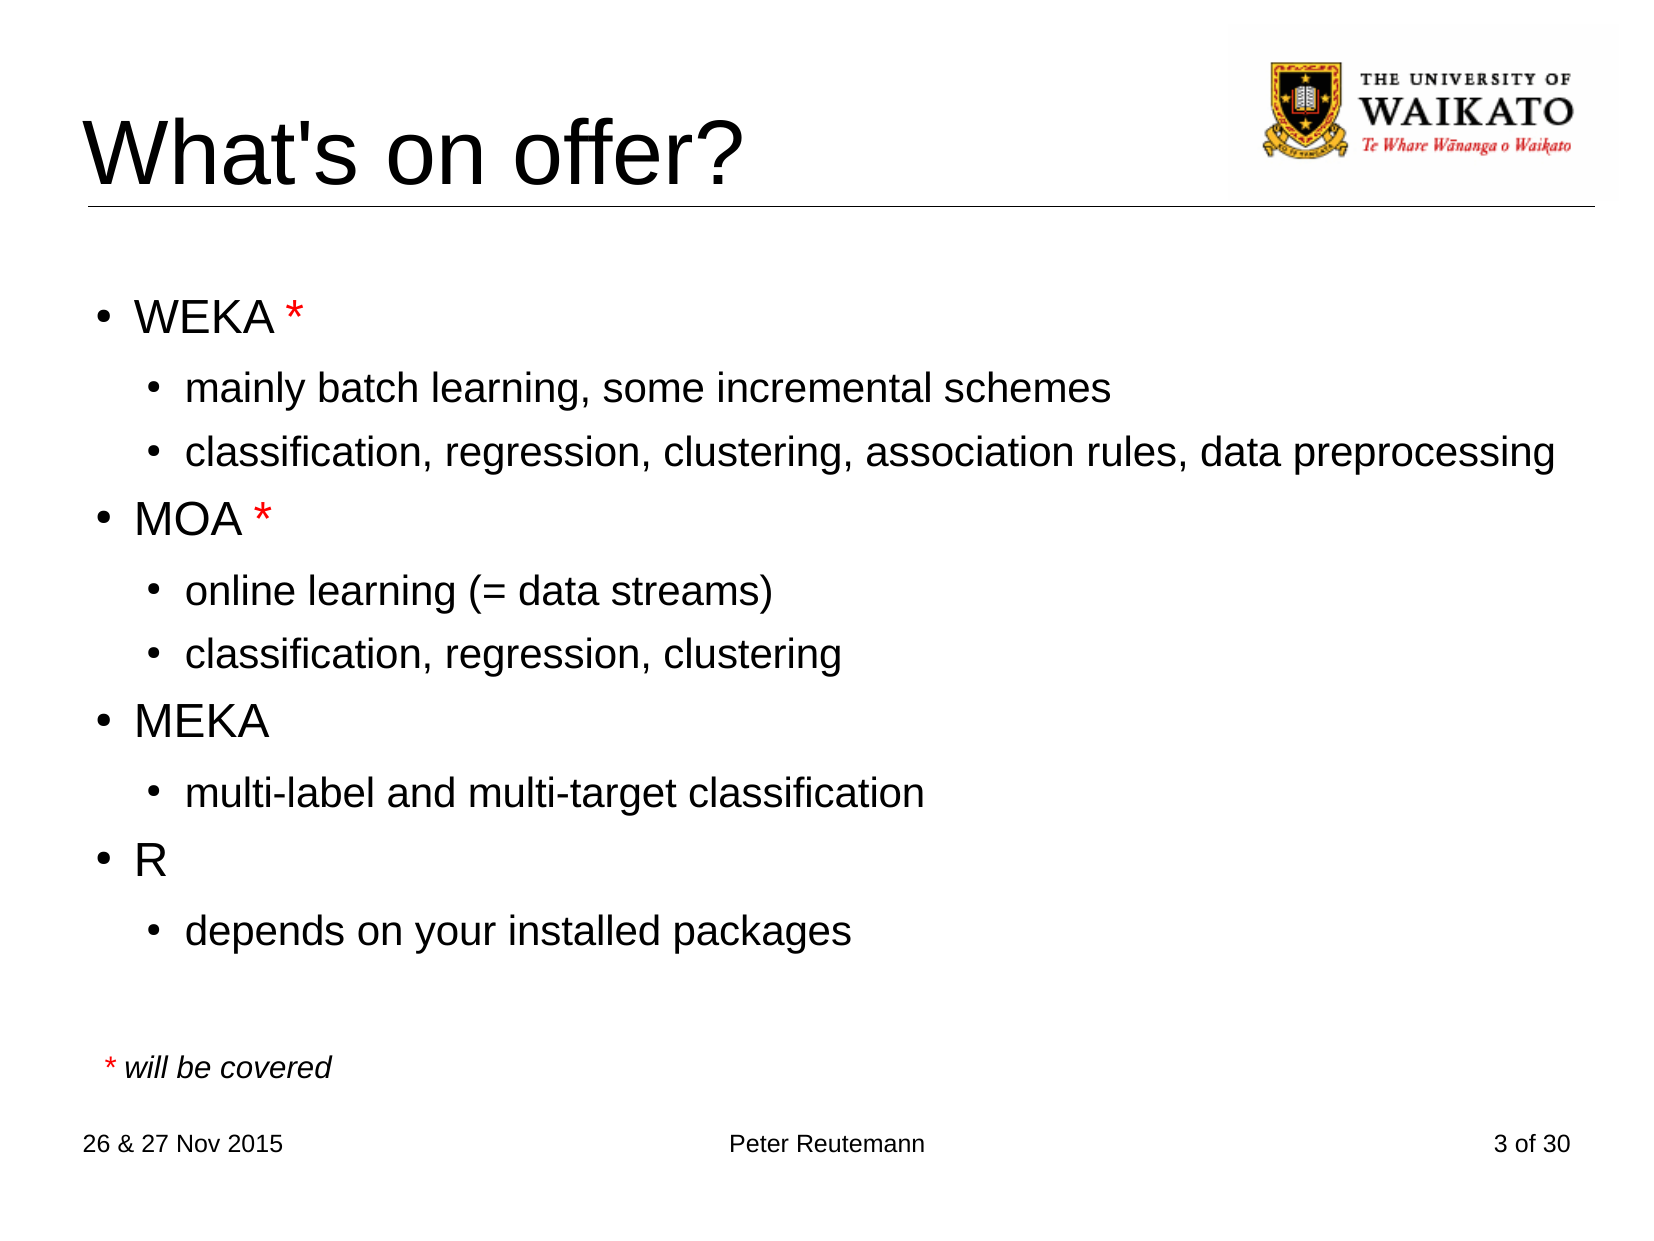

# What's on offer?
WEKA *
mainly batch learning, some incremental schemes
classification, regression, clustering, association rules, data preprocessing
MOA *
online learning (= data streams)
classification, regression, clustering
MEKA
multi-label and multi-target classification
R
depends on your installed packages
* will be covered
26 & 27 Nov 2015
Peter Reutemann
3